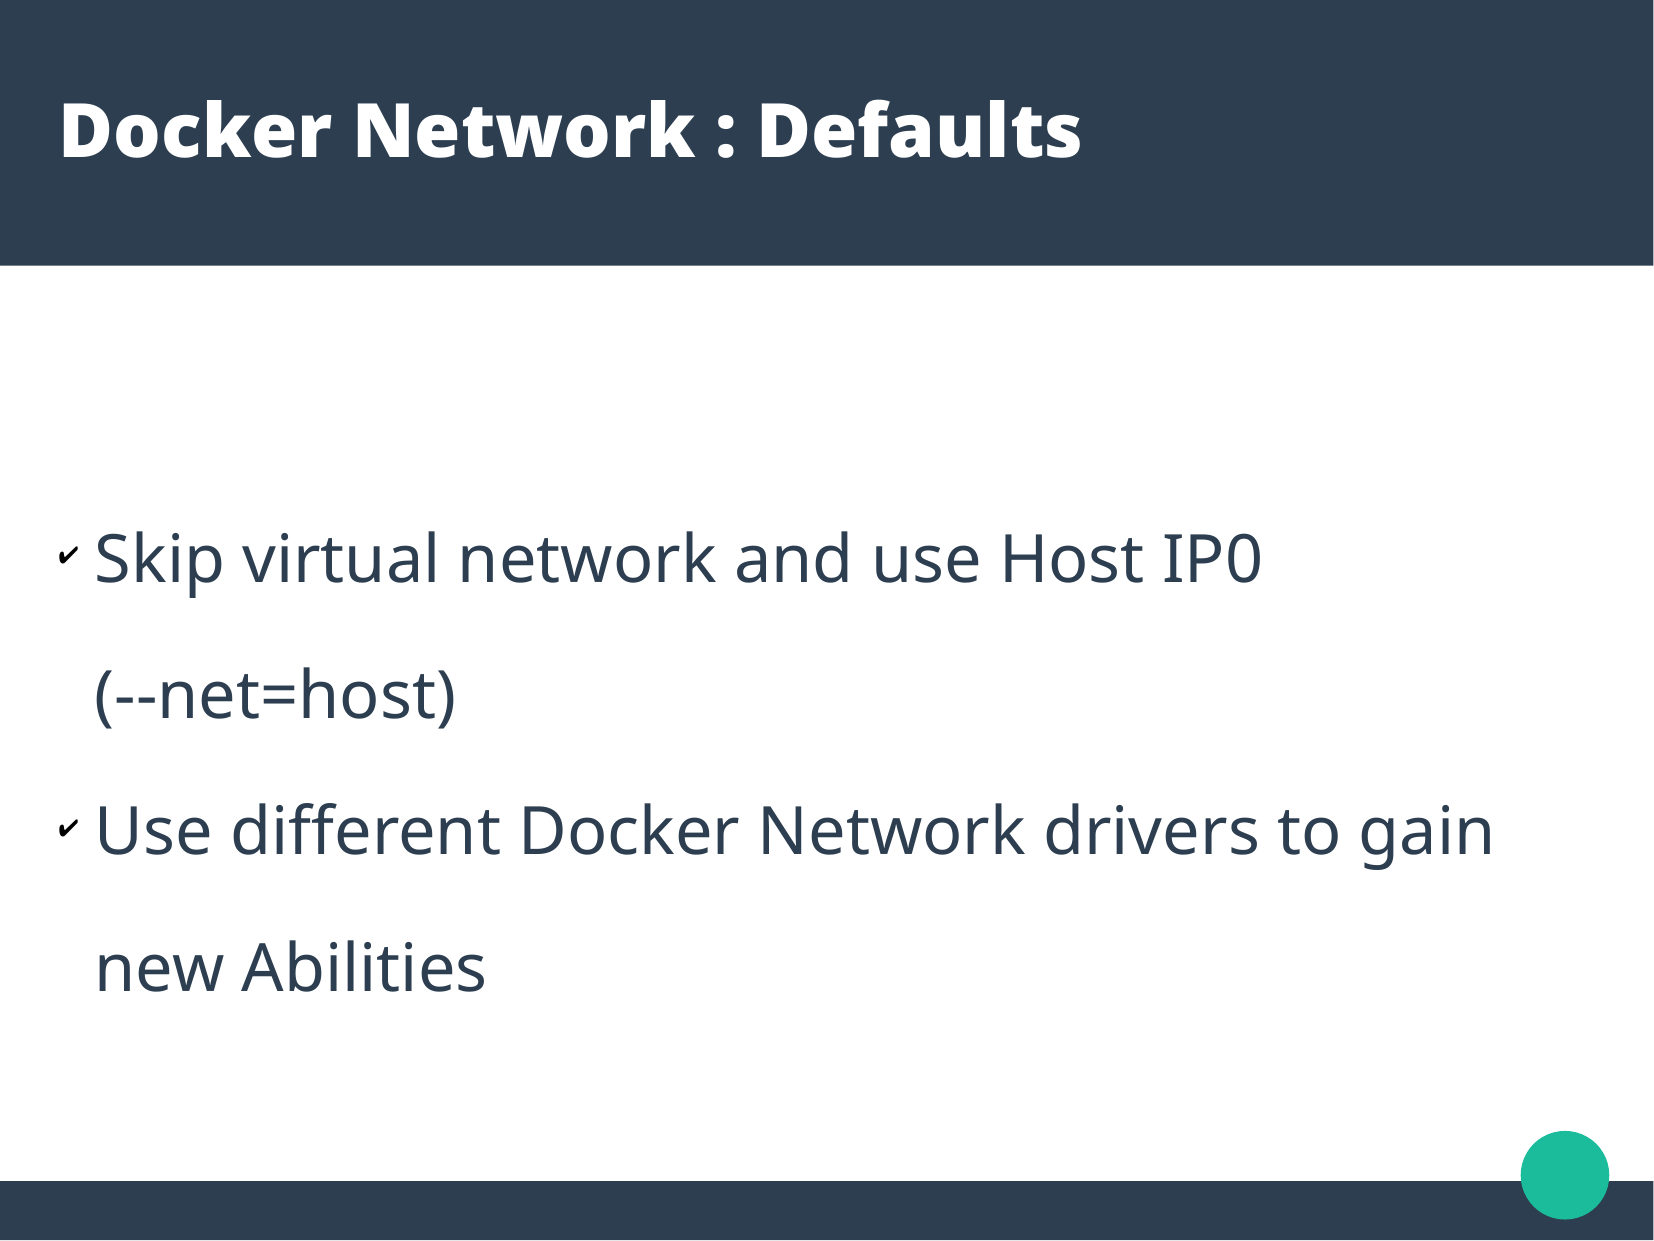

# Docker Network : Defaults
Skip virtual network and use Host IP0
(--net=host)
Use different Docker Network drivers to gain new Abilities